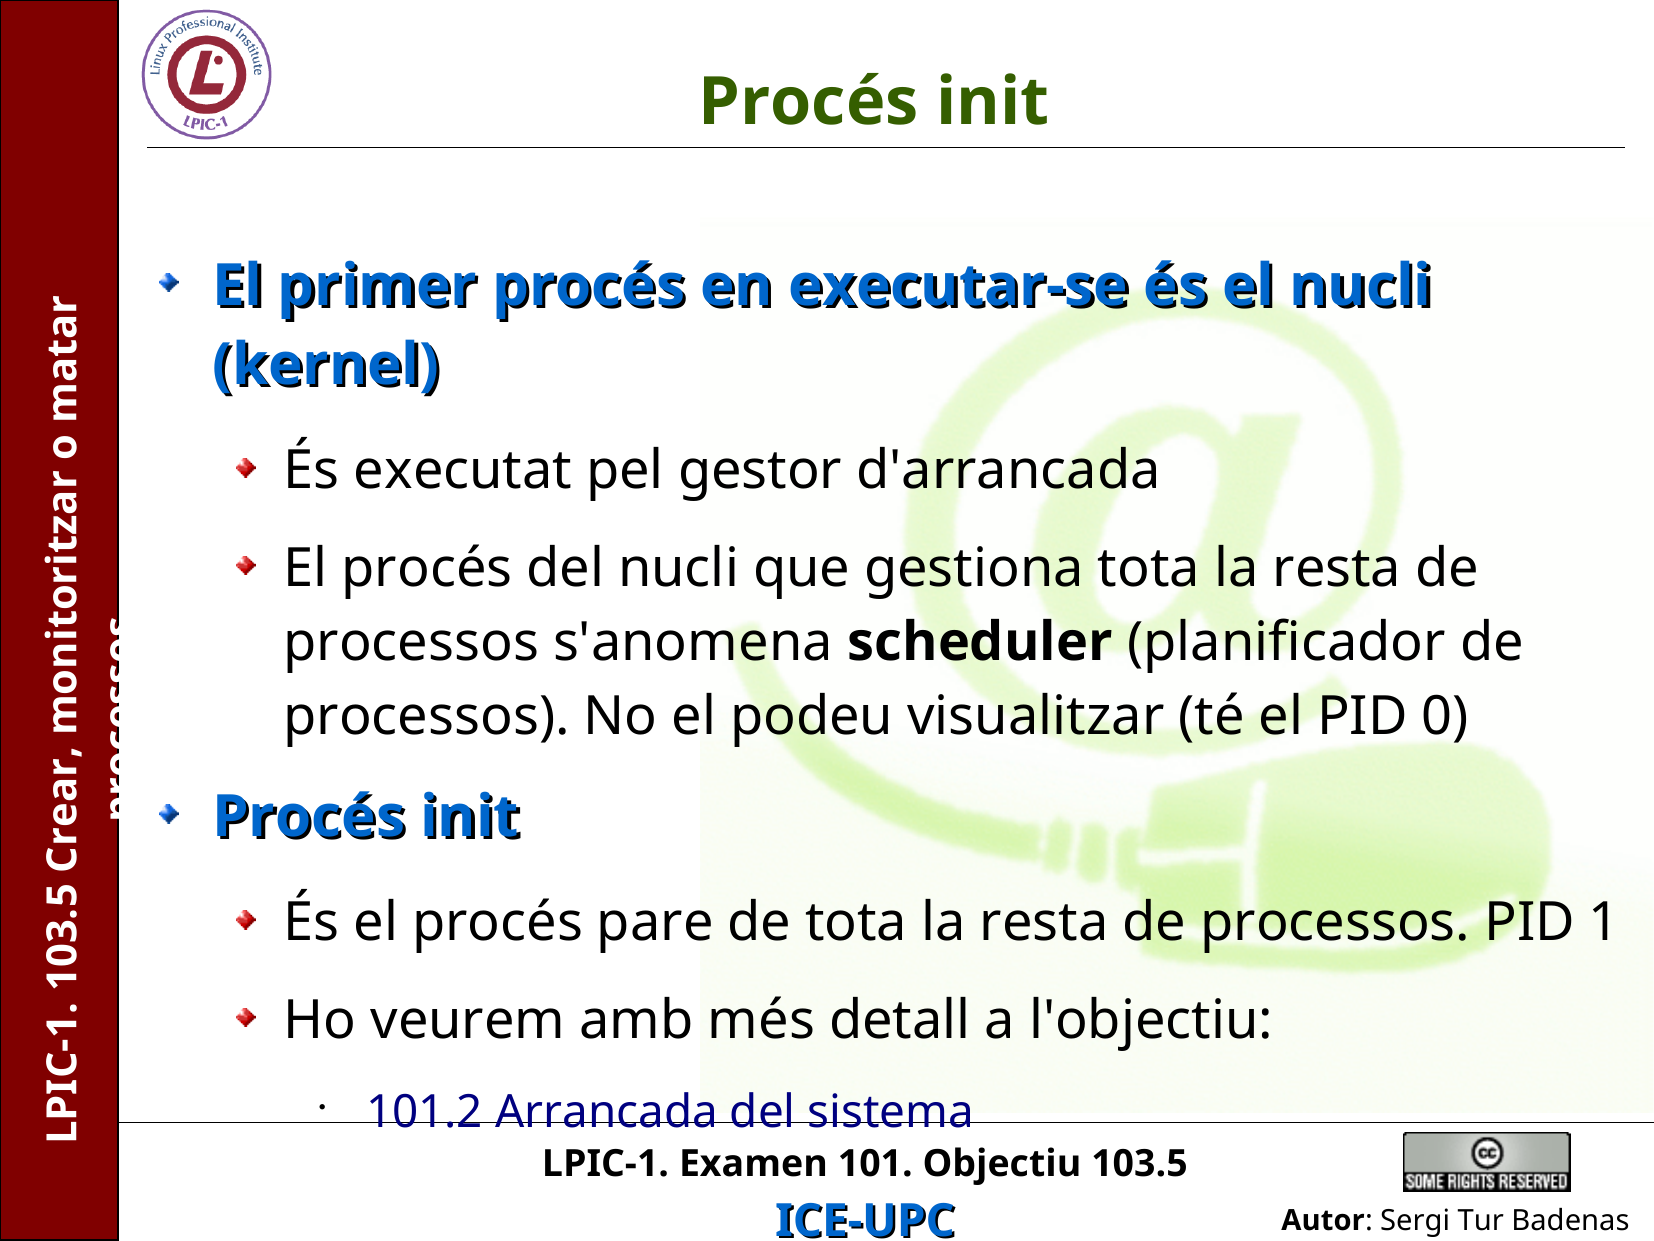

# Procés init
El primer procés en executar-se és el nucli (kernel)
És executat pel gestor d'arrancada
El procés del nucli que gestiona tota la resta de processos s'anomena scheduler (planificador de processos). No el podeu visualitzar (té el PID 0)
Procés init
És el procés pare de tota la resta de processos. PID 1
Ho veurem amb més detall a l'objectiu:
 101.2 Arrancada del sistema